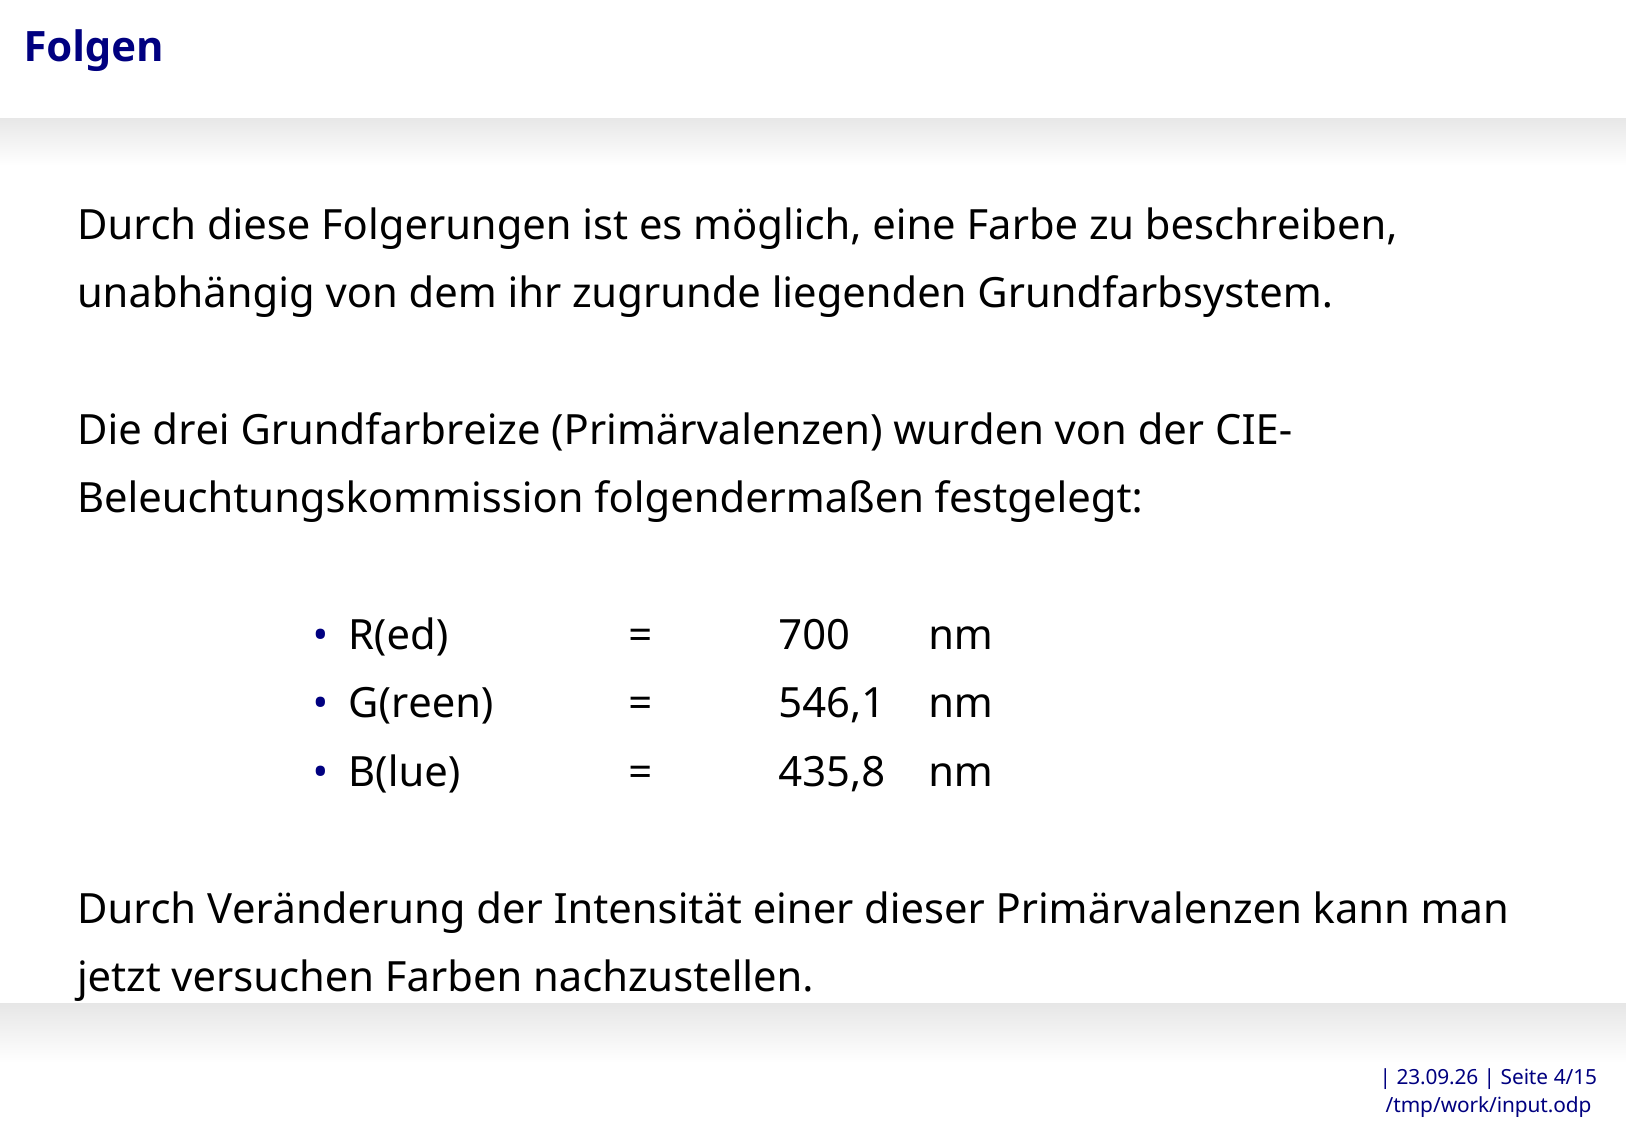

# Folgen
Durch diese Folgerungen ist es möglich, eine Farbe zu beschreiben, unabhängig von dem ihr zugrunde liegenden Grundfarbsystem.
Die drei Grundfarbreize (Primärvalenzen) wurden von der CIE-Beleuchtungskommission folgendermaßen festgelegt:
R(ed)		=	700	nm
G(reen)	=	546,1	nm
B(lue)		=	435,8	nm
Durch Veränderung der Intensität einer dieser Primärvalenzen kann man jetzt versuchen Farben nachzustellen.